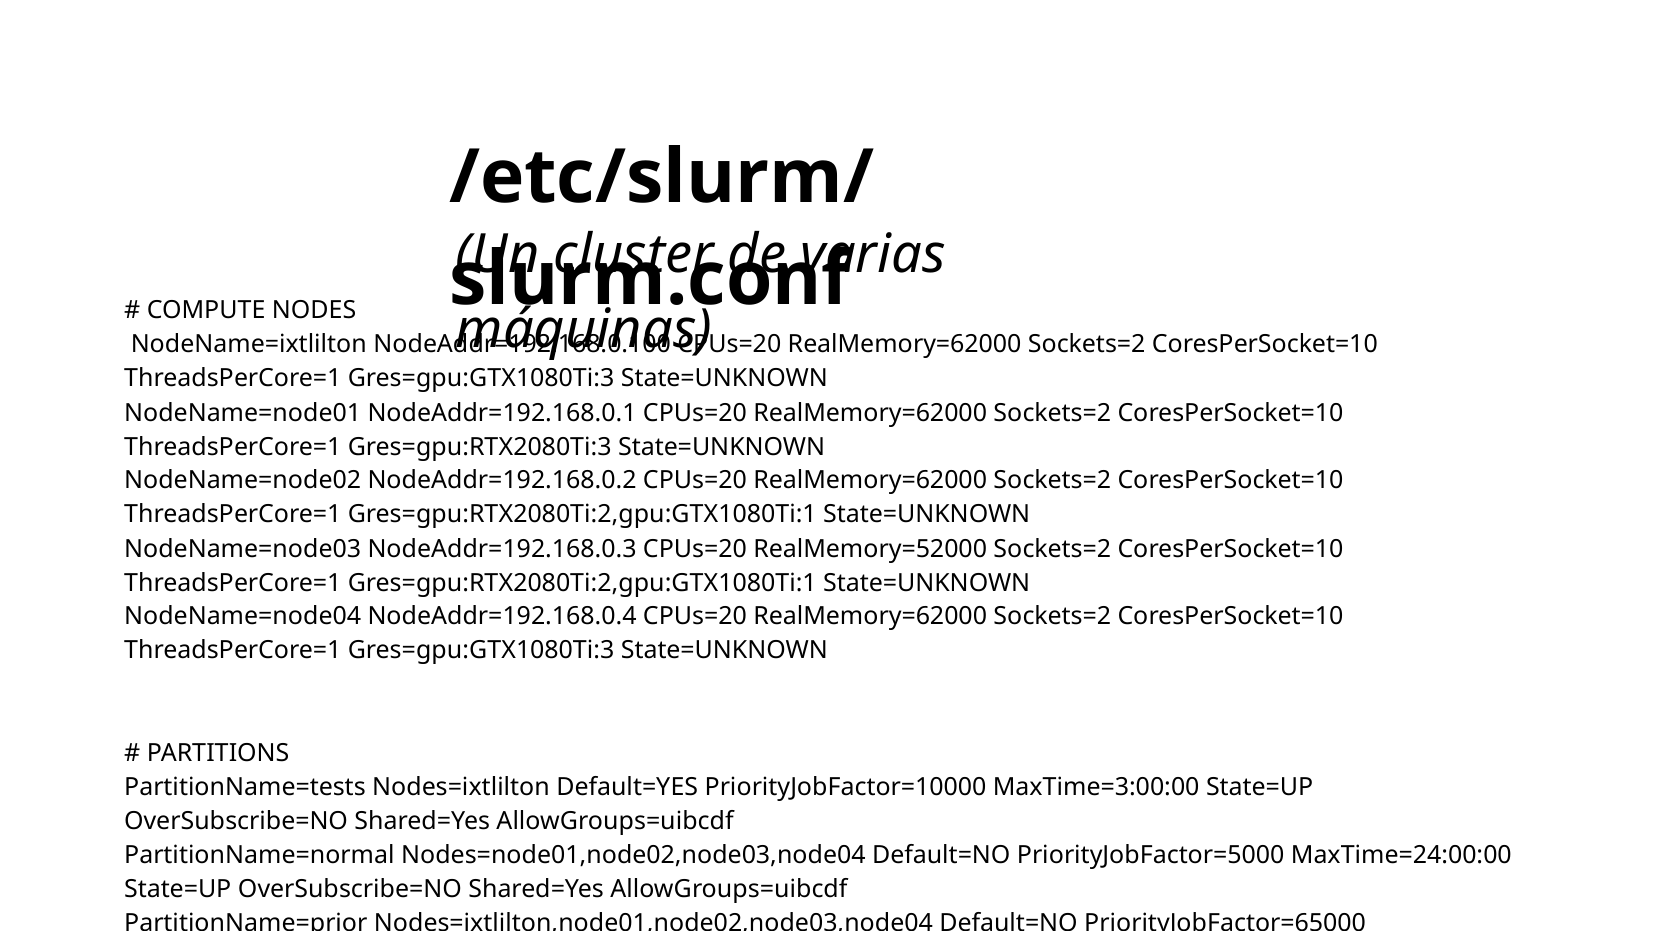

/etc/slurm/slurm.conf
(Un cluster de varias máquinas)
# COMPUTE NODES
 NodeName=ixtlilton NodeAddr=192.168.0.100 CPUs=20 RealMemory=62000 Sockets=2 CoresPerSocket=10 ThreadsPerCore=1 Gres=gpu:GTX1080Ti:3 State=UNKNOWN
NodeName=node01 NodeAddr=192.168.0.1 CPUs=20 RealMemory=62000 Sockets=2 CoresPerSocket=10 ThreadsPerCore=1 Gres=gpu:RTX2080Ti:3 State=UNKNOWN
NodeName=node02 NodeAddr=192.168.0.2 CPUs=20 RealMemory=62000 Sockets=2 CoresPerSocket=10 ThreadsPerCore=1 Gres=gpu:RTX2080Ti:2,gpu:GTX1080Ti:1 State=UNKNOWN
NodeName=node03 NodeAddr=192.168.0.3 CPUs=20 RealMemory=52000 Sockets=2 CoresPerSocket=10 ThreadsPerCore=1 Gres=gpu:RTX2080Ti:2,gpu:GTX1080Ti:1 State=UNKNOWN
NodeName=node04 NodeAddr=192.168.0.4 CPUs=20 RealMemory=62000 Sockets=2 CoresPerSocket=10 ThreadsPerCore=1 Gres=gpu:GTX1080Ti:3 State=UNKNOWN
# PARTITIONS
PartitionName=tests Nodes=ixtlilton Default=YES PriorityJobFactor=10000 MaxTime=3:00:00 State=UP OverSubscribe=NO Shared=Yes AllowGroups=uibcdf
PartitionName=normal Nodes=node01,node02,node03,node04 Default=NO PriorityJobFactor=5000 MaxTime=24:00:00 State=UP OverSubscribe=NO Shared=Yes AllowGroups=uibcdf
PartitionName=prior Nodes=ixtlilton,node01,node02,node03,node04 Default=NO PriorityJobFactor=65000 PriorityTier=65000 MaxTime=INFINITE State=UP OverSubscribe=NO Shared=Yes AllowGroups=uibcdf_priority